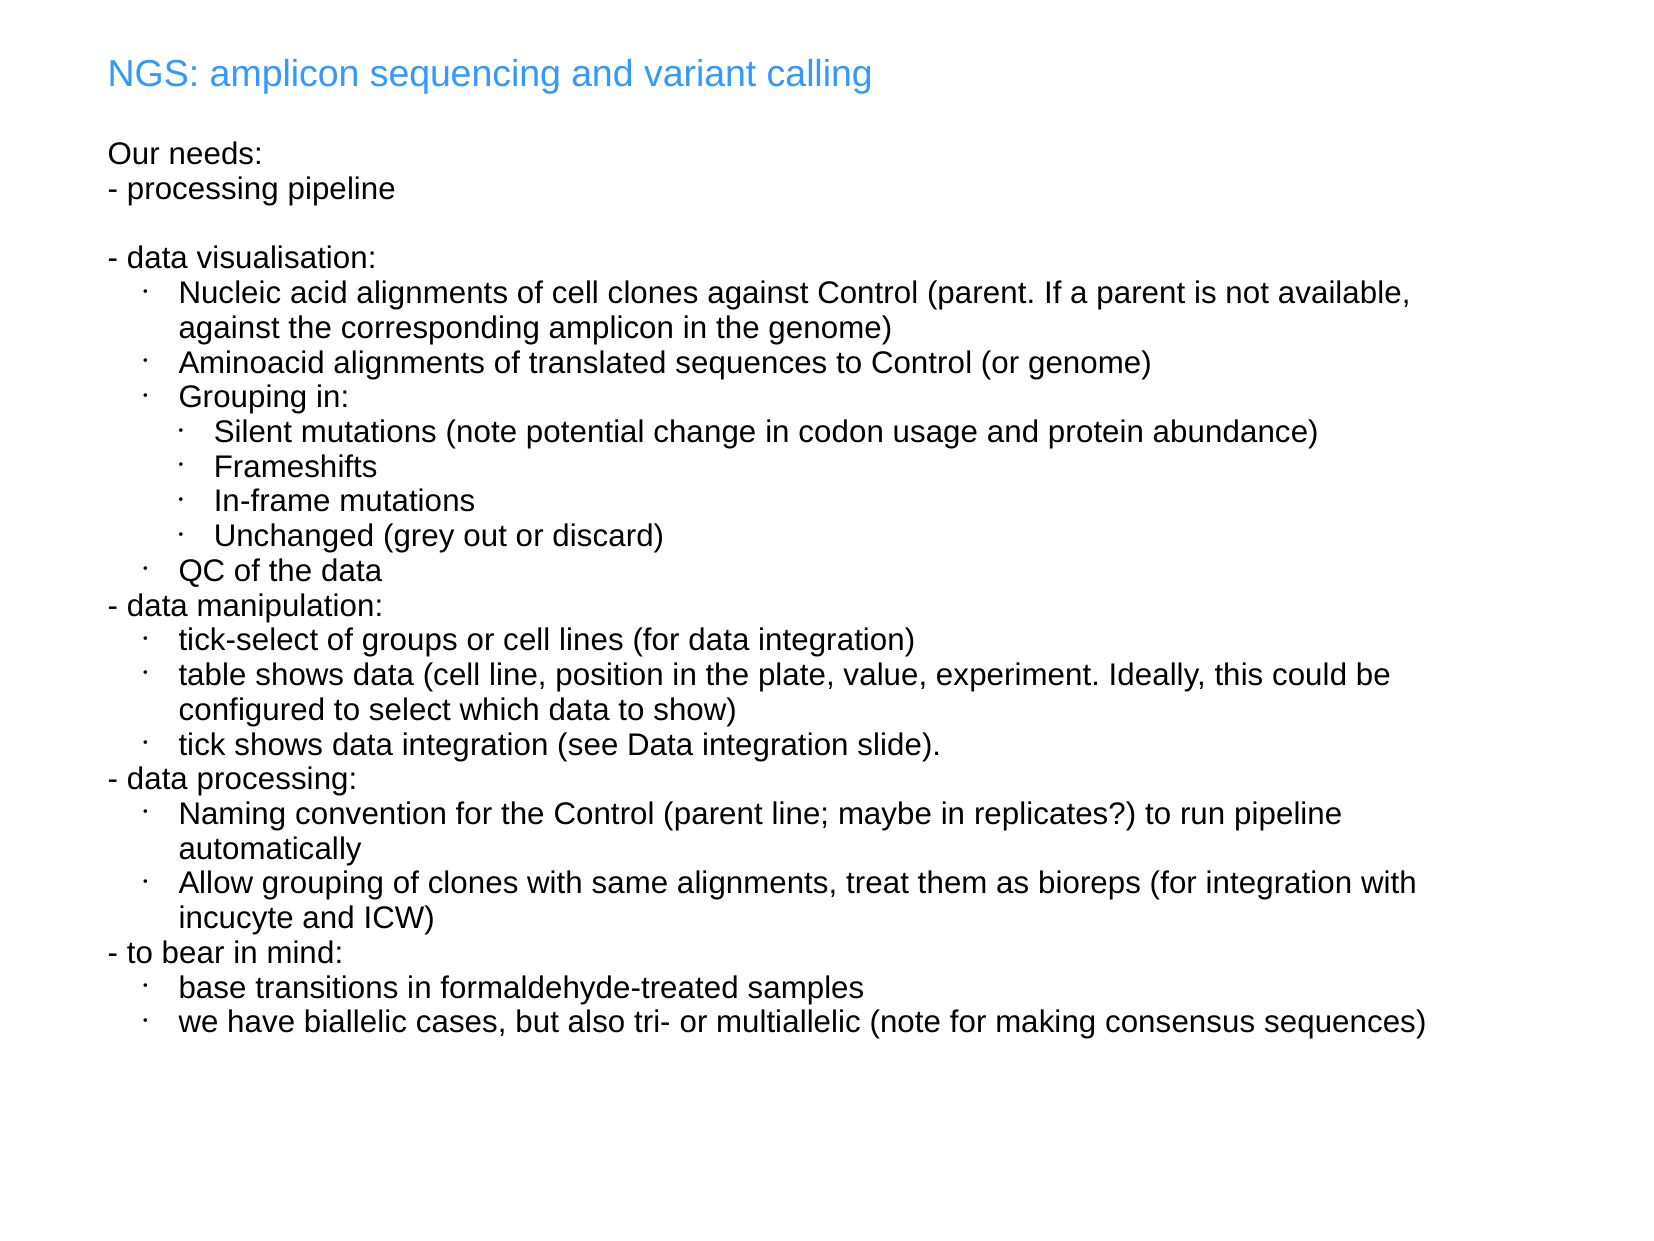

NGS: amplicon sequencing and variant calling
Our needs:
- processing pipeline
- data visualisation:
Nucleic acid alignments of cell clones against Control (parent. If a parent is not available, against the corresponding amplicon in the genome)
Aminoacid alignments of translated sequences to Control (or genome)
Grouping in:
Silent mutations (note potential change in codon usage and protein abundance)
Frameshifts
In-frame mutations
Unchanged (grey out or discard)
QC of the data
- data manipulation:
tick-select of groups or cell lines (for data integration)
table shows data (cell line, position in the plate, value, experiment. Ideally, this could be configured to select which data to show)
tick shows data integration (see Data integration slide).
- data processing:
Naming convention for the Control (parent line; maybe in replicates?) to run pipeline automatically
Allow grouping of clones with same alignments, treat them as bioreps (for integration with incucyte and ICW)
- to bear in mind:
base transitions in formaldehyde-treated samples
we have biallelic cases, but also tri- or multiallelic (note for making consensus sequences)